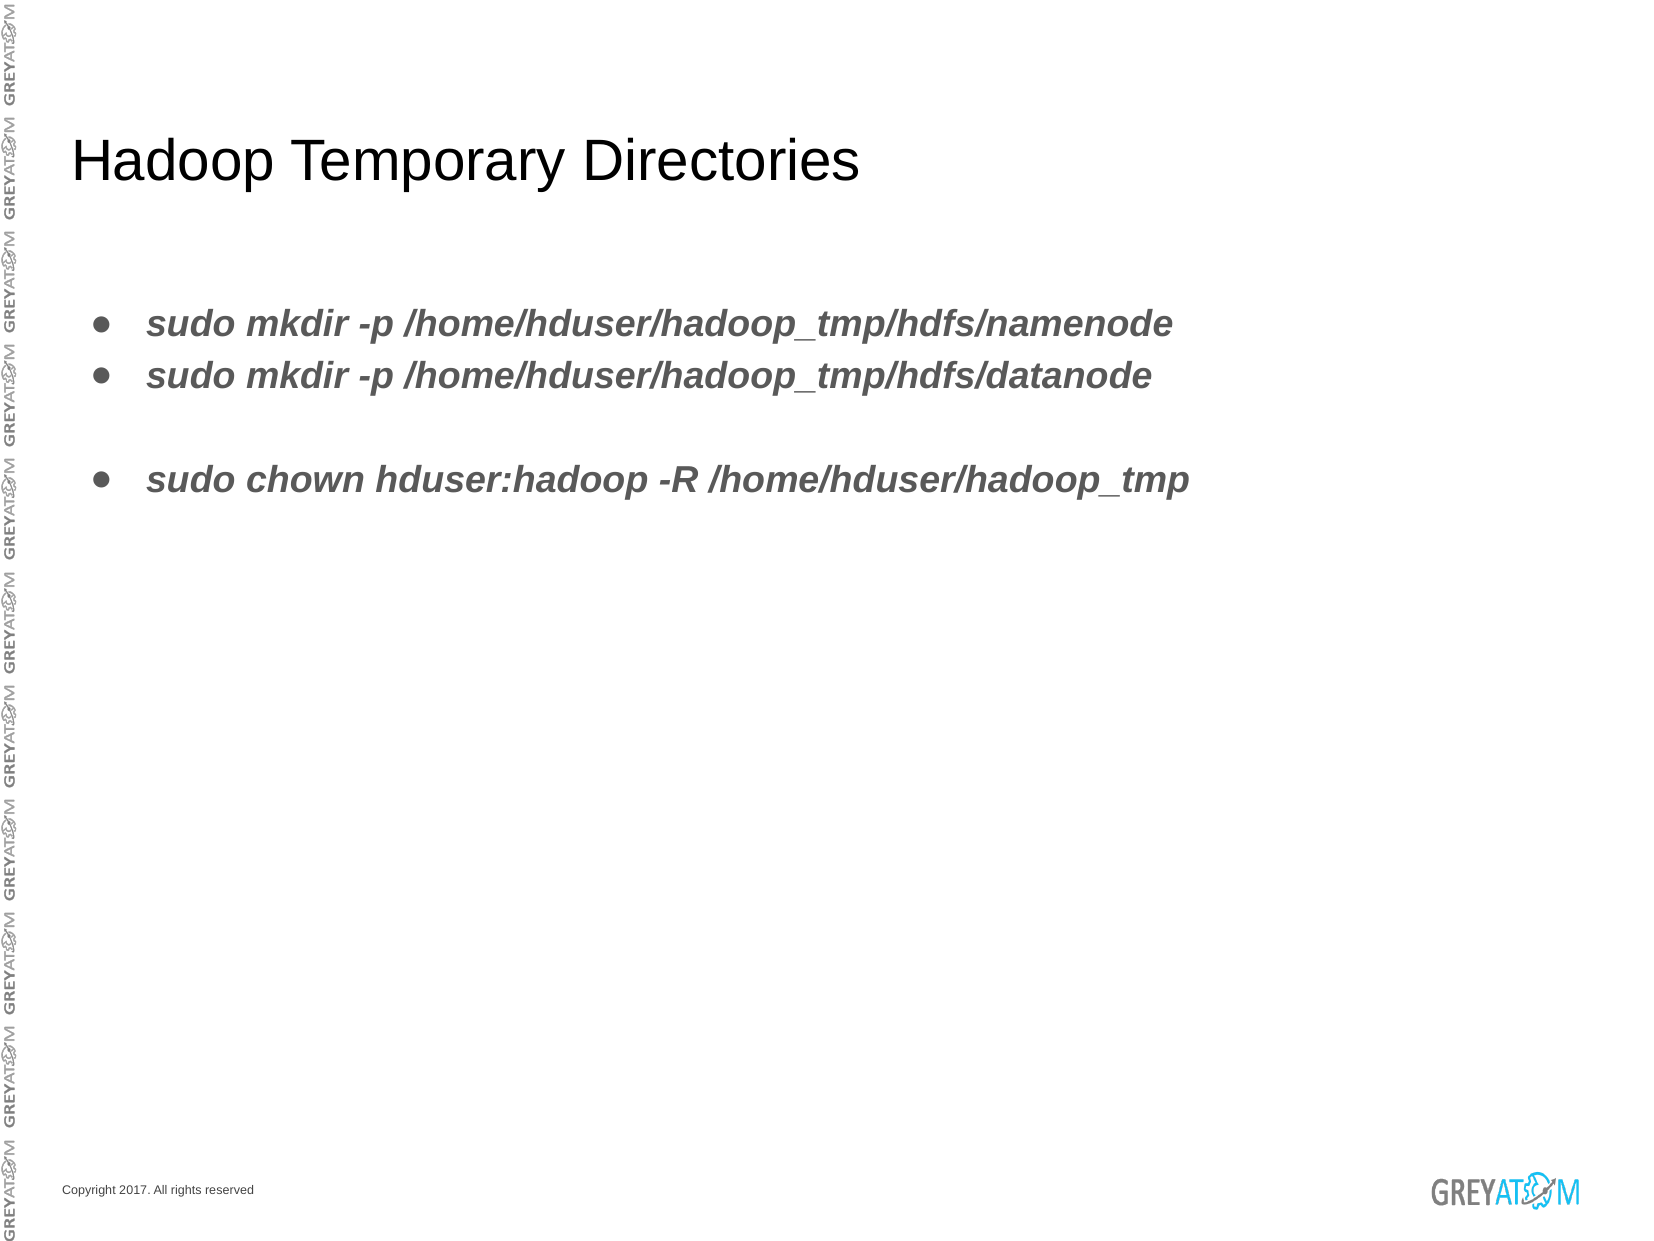

Hadoop Temporary Directories
sudo mkdir -p /home/hduser/hadoop_tmp/hdfs/namenode
sudo mkdir -p /home/hduser/hadoop_tmp/hdfs/datanode
sudo chown hduser:hadoop -R /home/hduser/hadoop_tmp